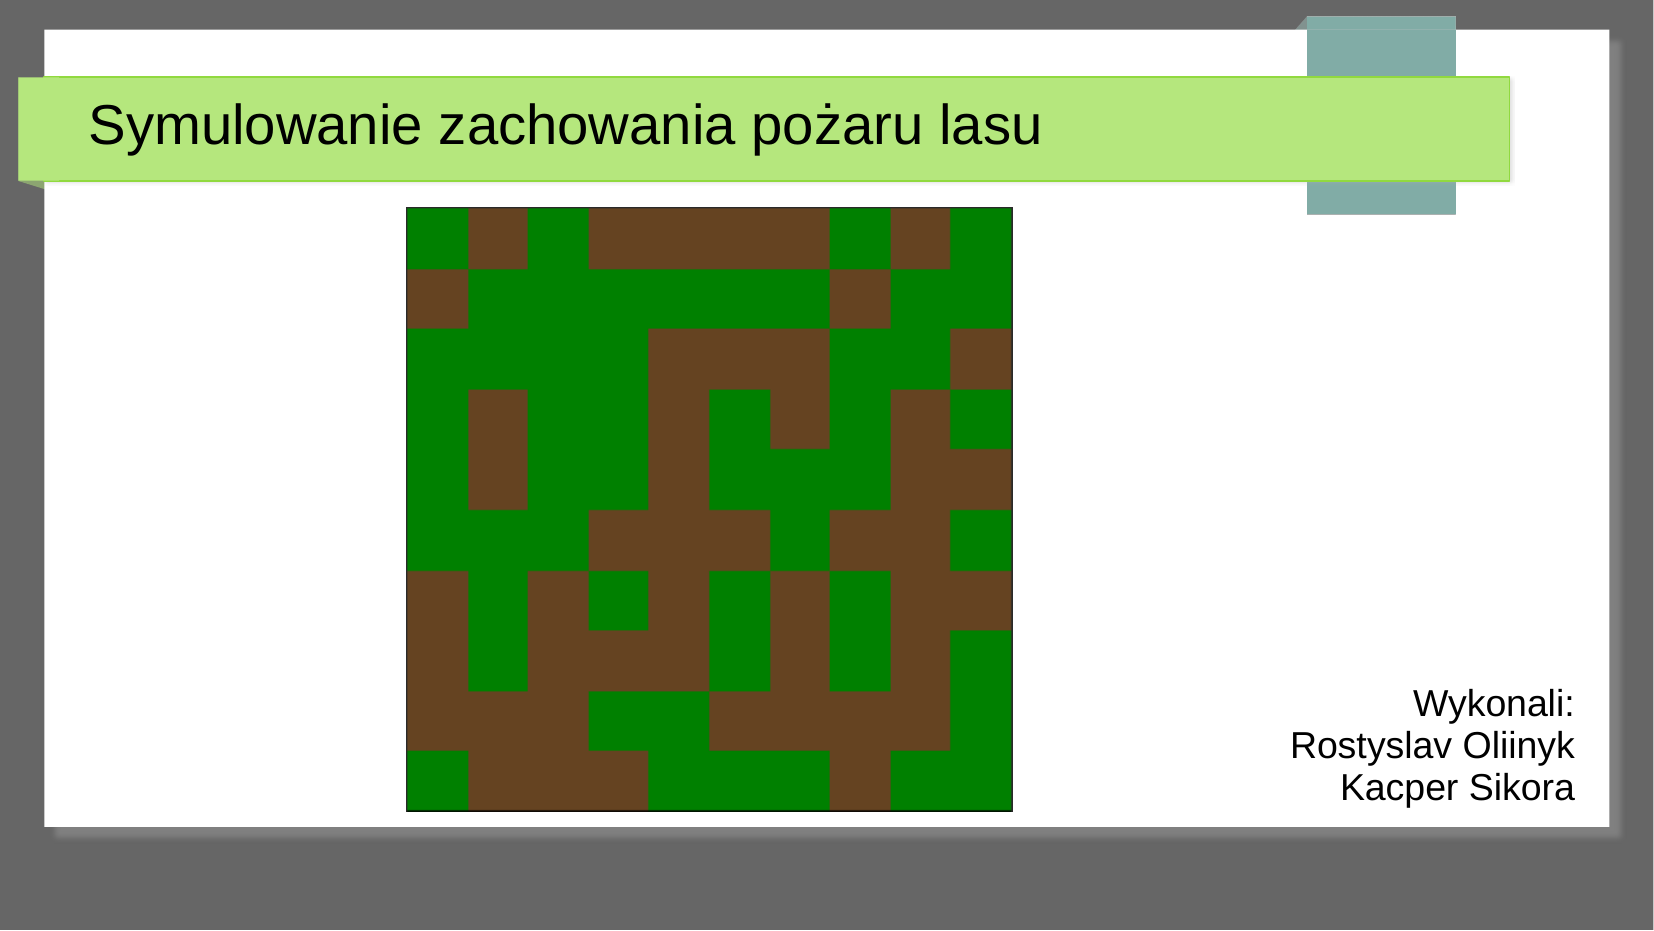

# Symulowanie zachowania pożaru lasu
Wykonali:
Rostyslav Oliinyk
Kacper Sikora